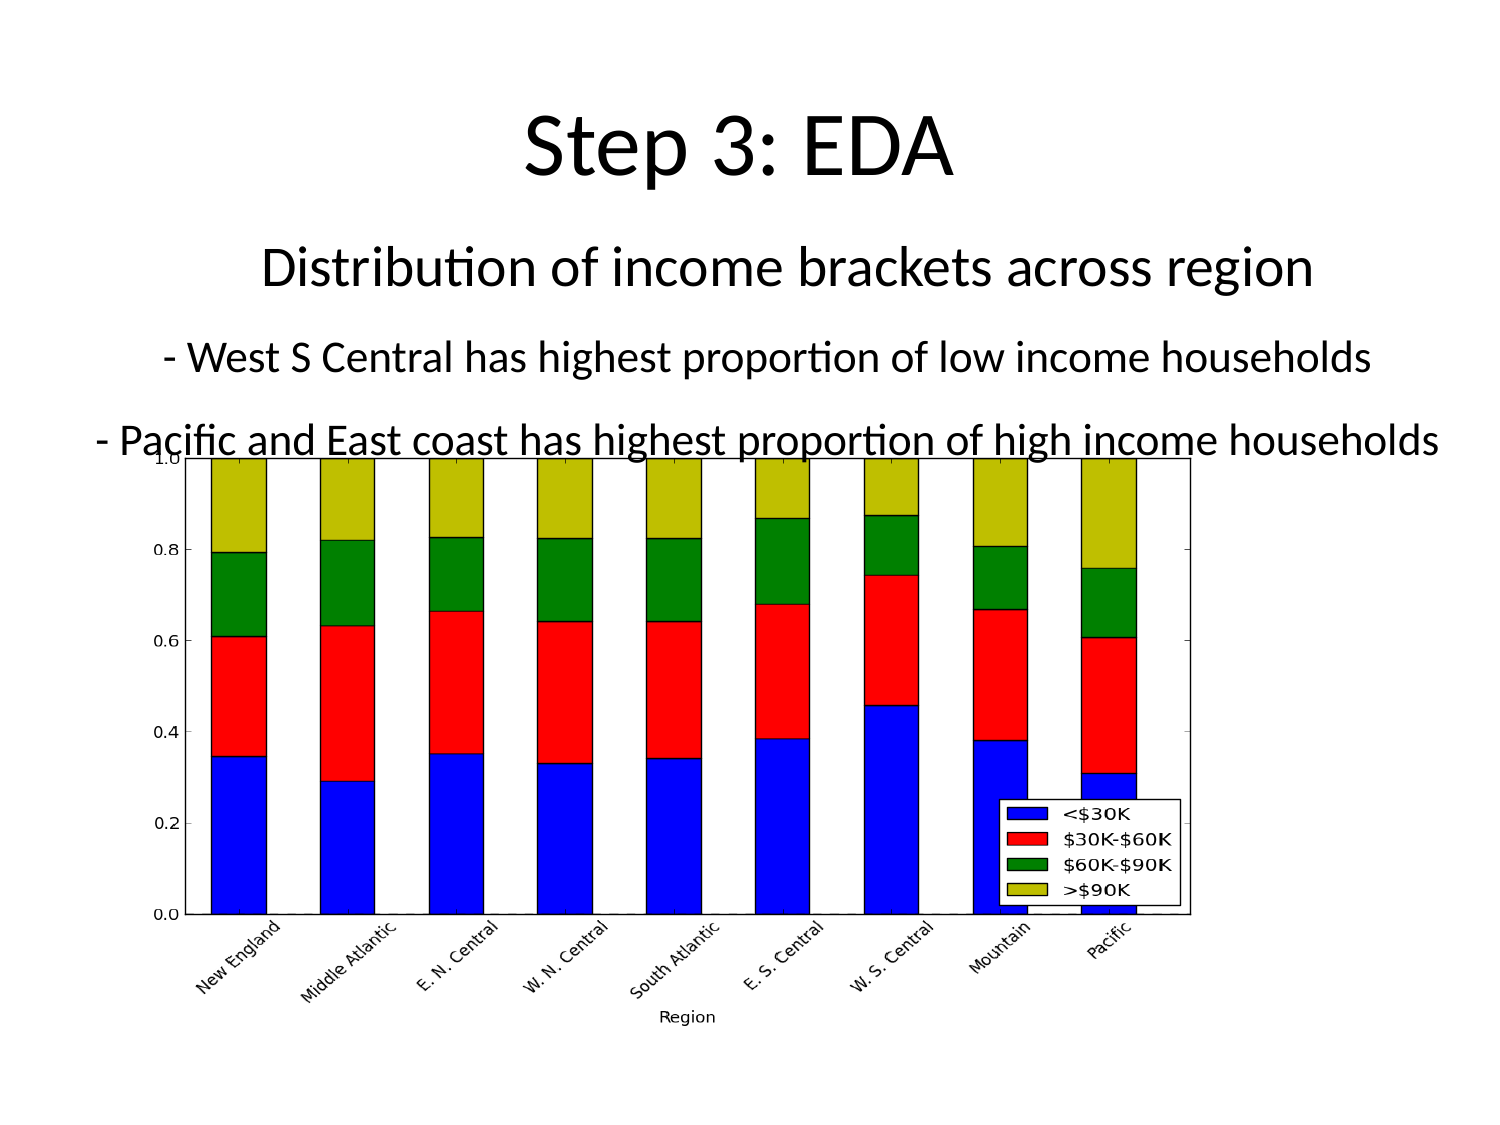

#
Step 3: EDA
 Distribution of income brackets across region
 - West S Central has highest proportion of low income households
 - Pacific and East coast has highest proportion of high income households